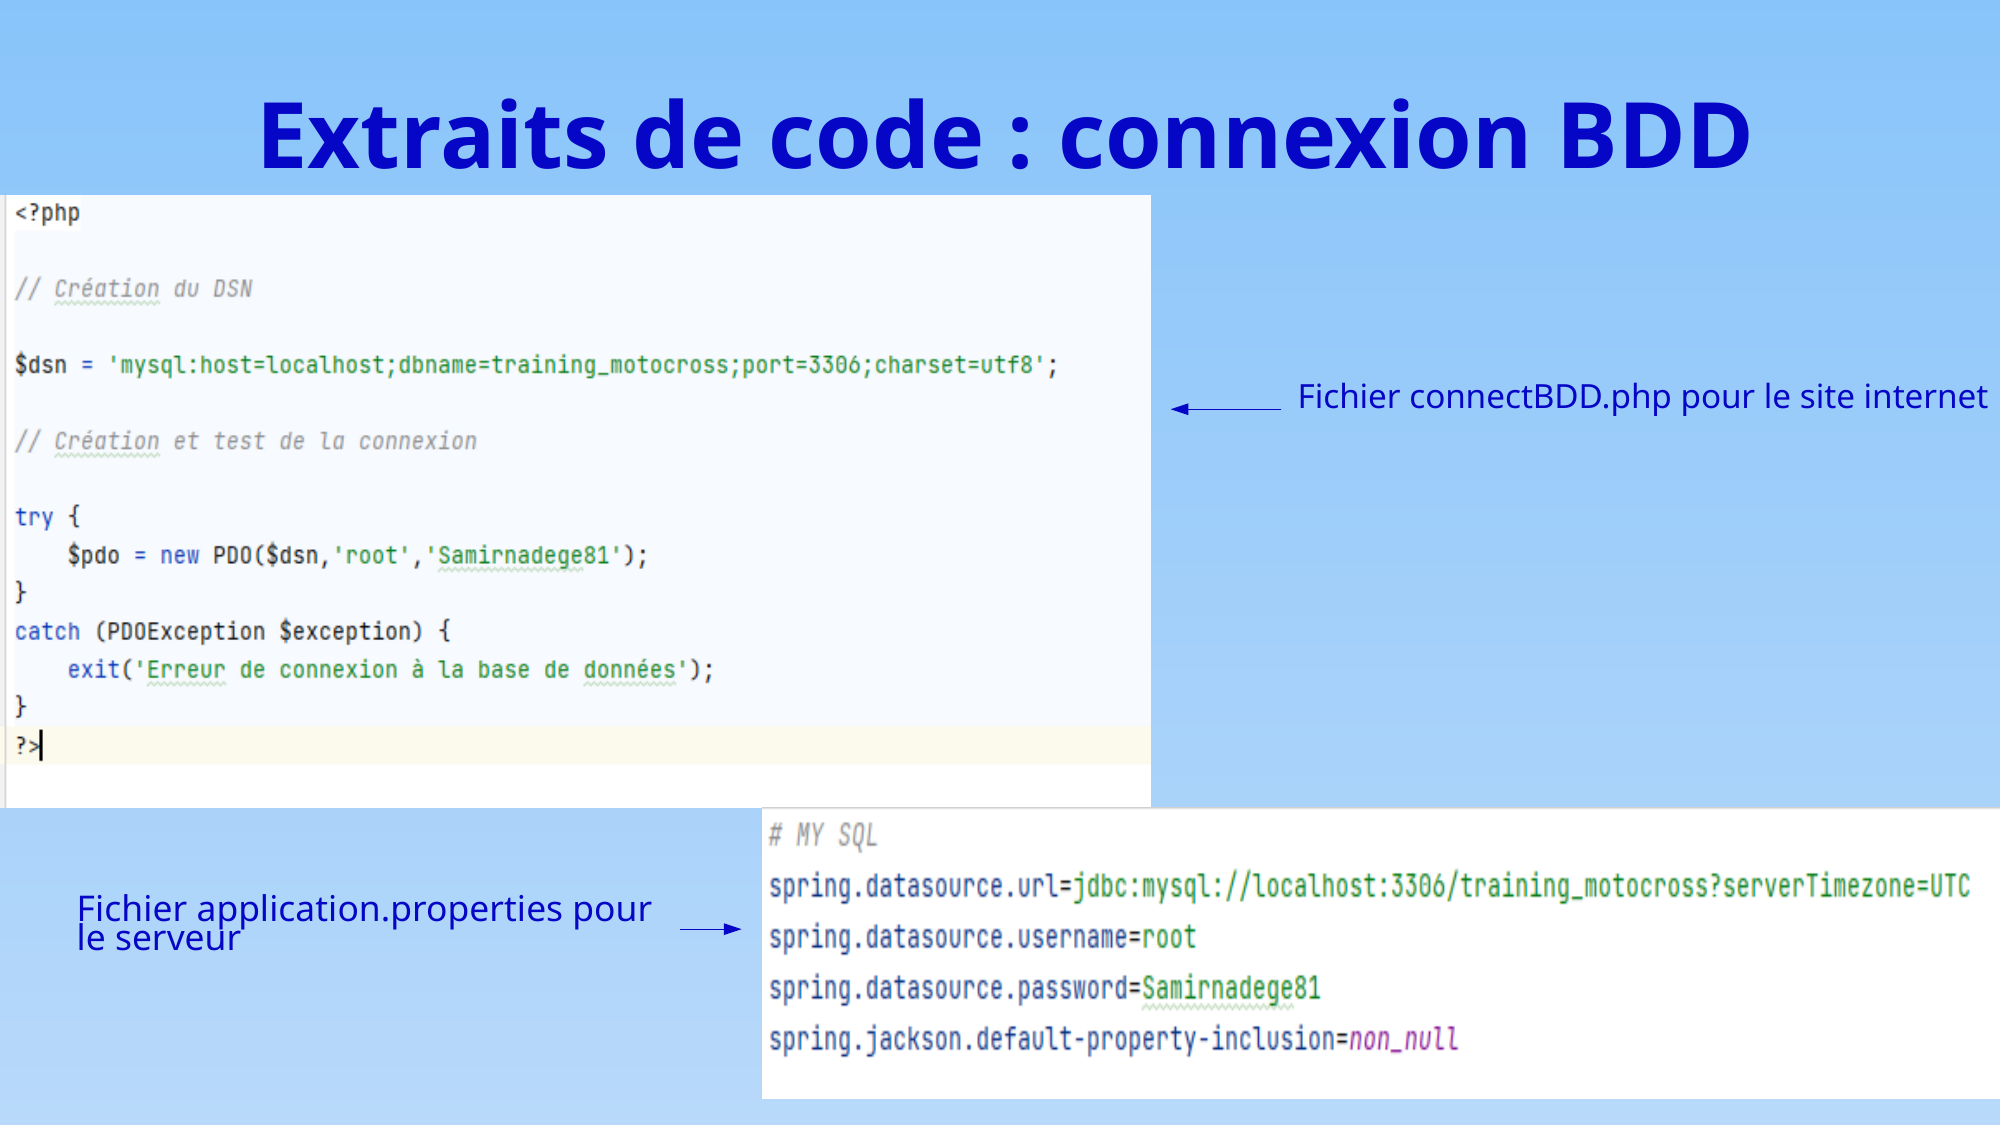

Extraits de code : connexion BDD
Fichier connectBDD.php pour le site internet
Fichier application.properties pour le serveur